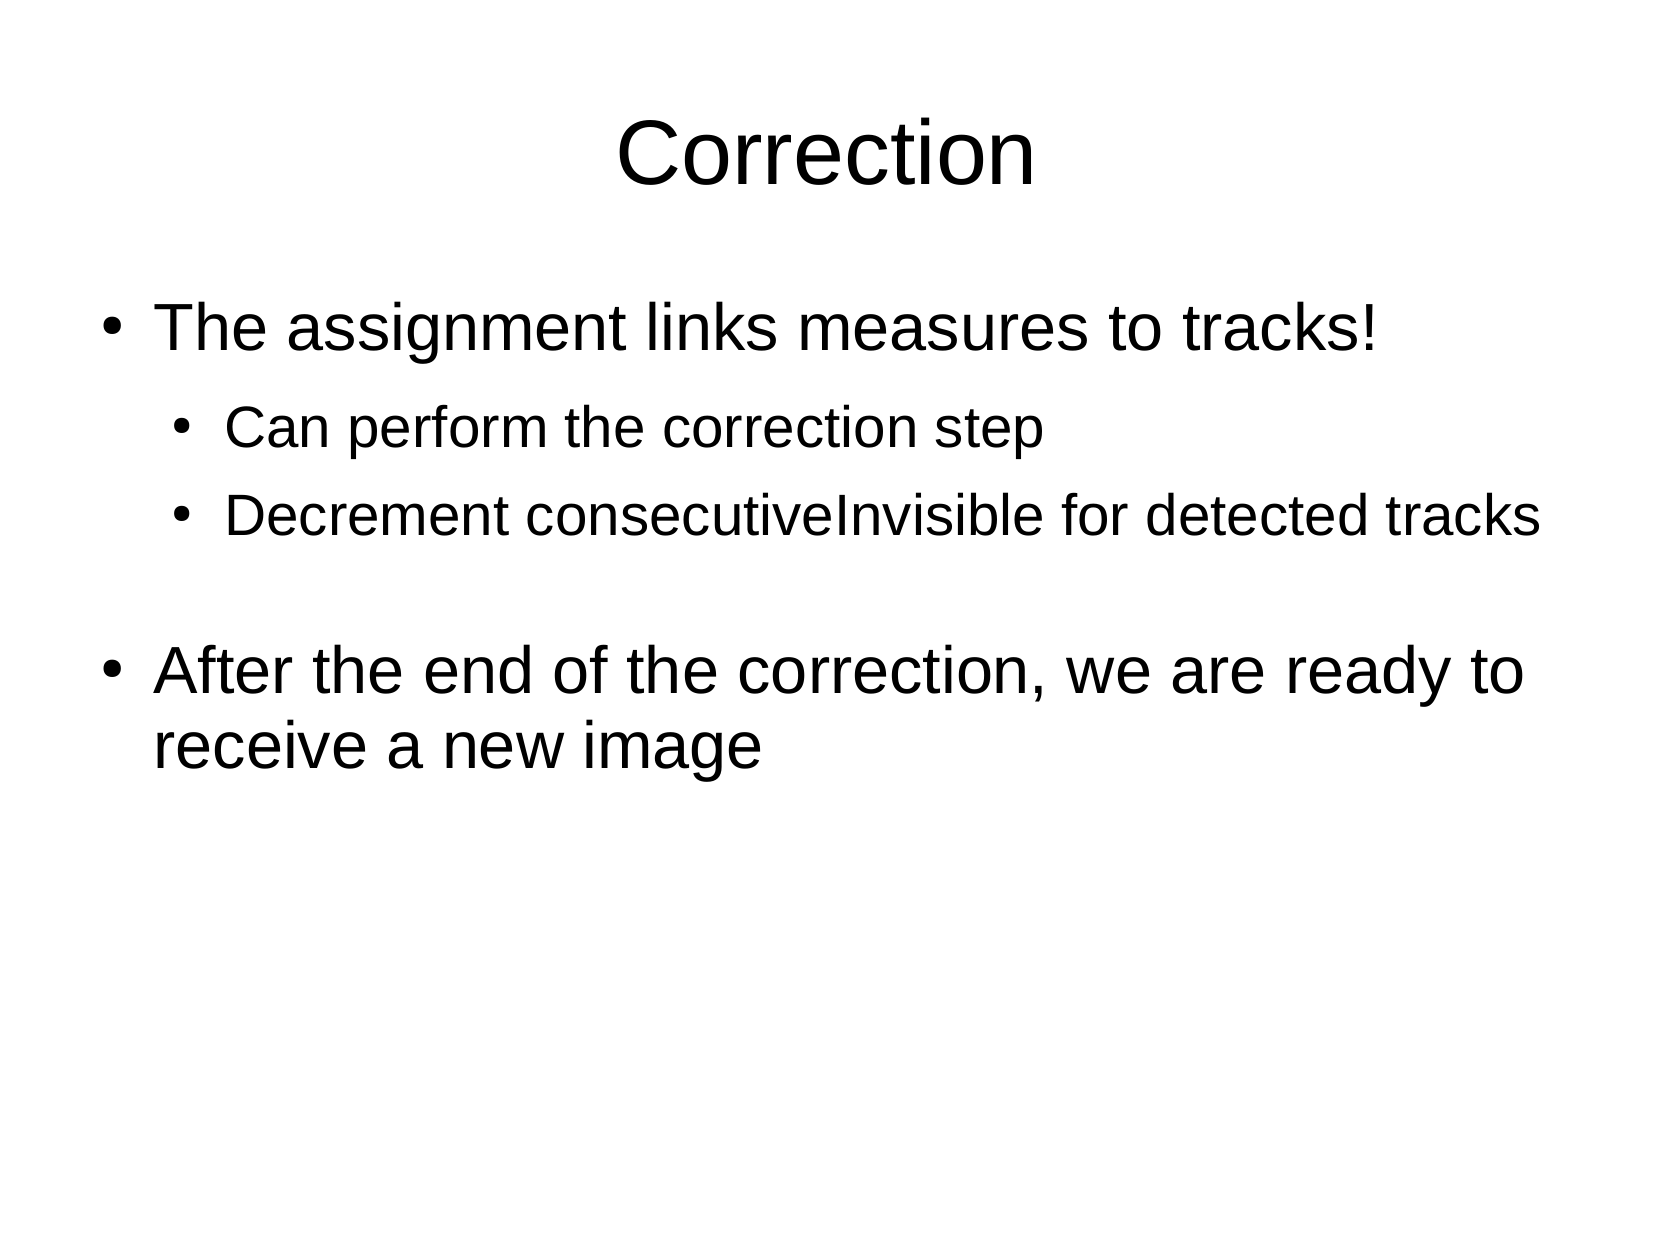

# Correction
The assignment links measures to tracks!
Can perform the correction step
Decrement consecutiveInvisible for detected tracks
After the end of the correction, we are ready to receive a new image